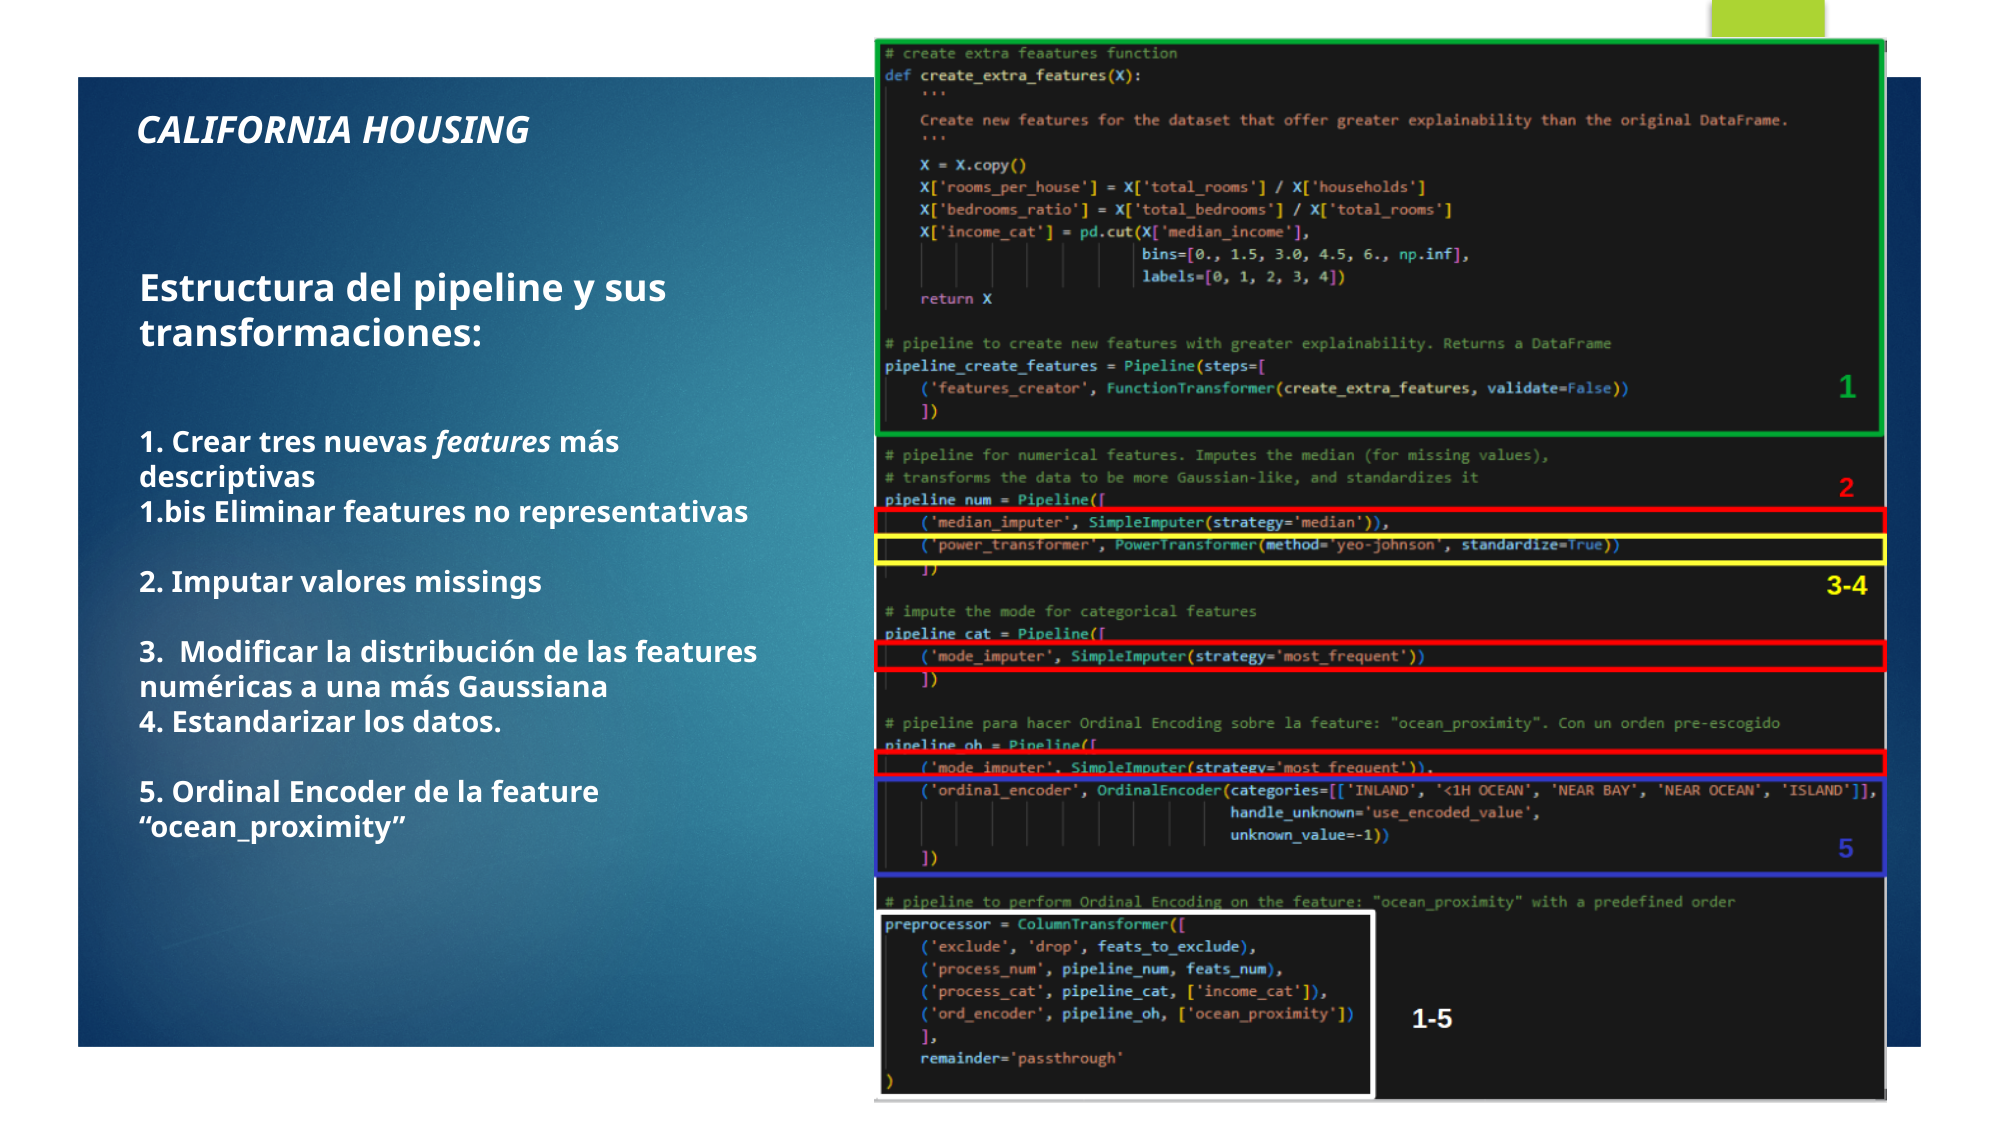

CALIFORNIA HOUSING
Estructura del pipeline y sus transformaciones:
1. Crear tres nuevas features más descriptivas
1.bis Eliminar features no representativas
2. Imputar valores missings
3. Modificar la distribución de las features numéricas a una más Gaussiana
4. Estandarizar los datos.
5. Ordinal Encoder de la feature “ocean_proximity”